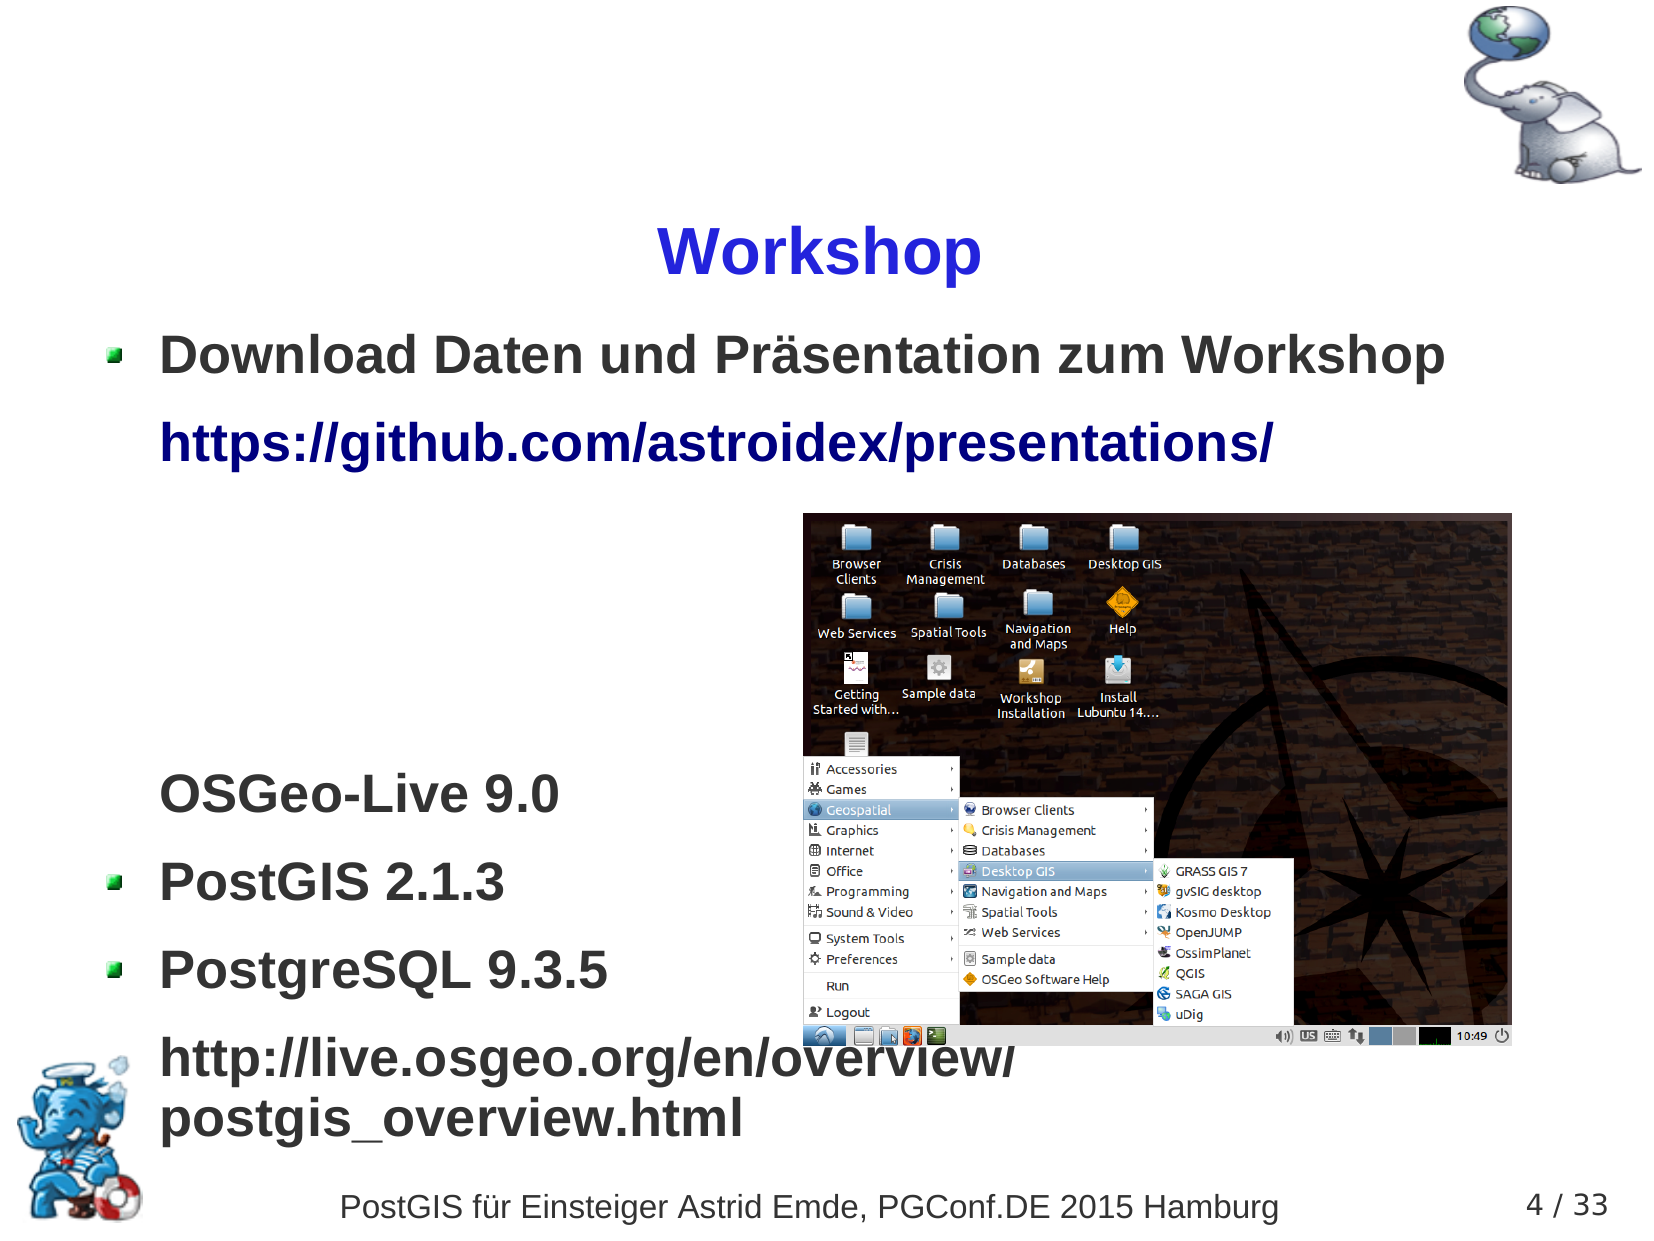

# Workshop
Download Daten und Präsentation zum Workshop
https://github.com/astroidex/presentations/
OSGeo-Live 9.0
PostGIS 2.1.3
PostgreSQL 9.3.5
http://live.osgeo.org/en/overview/postgis_overview.html